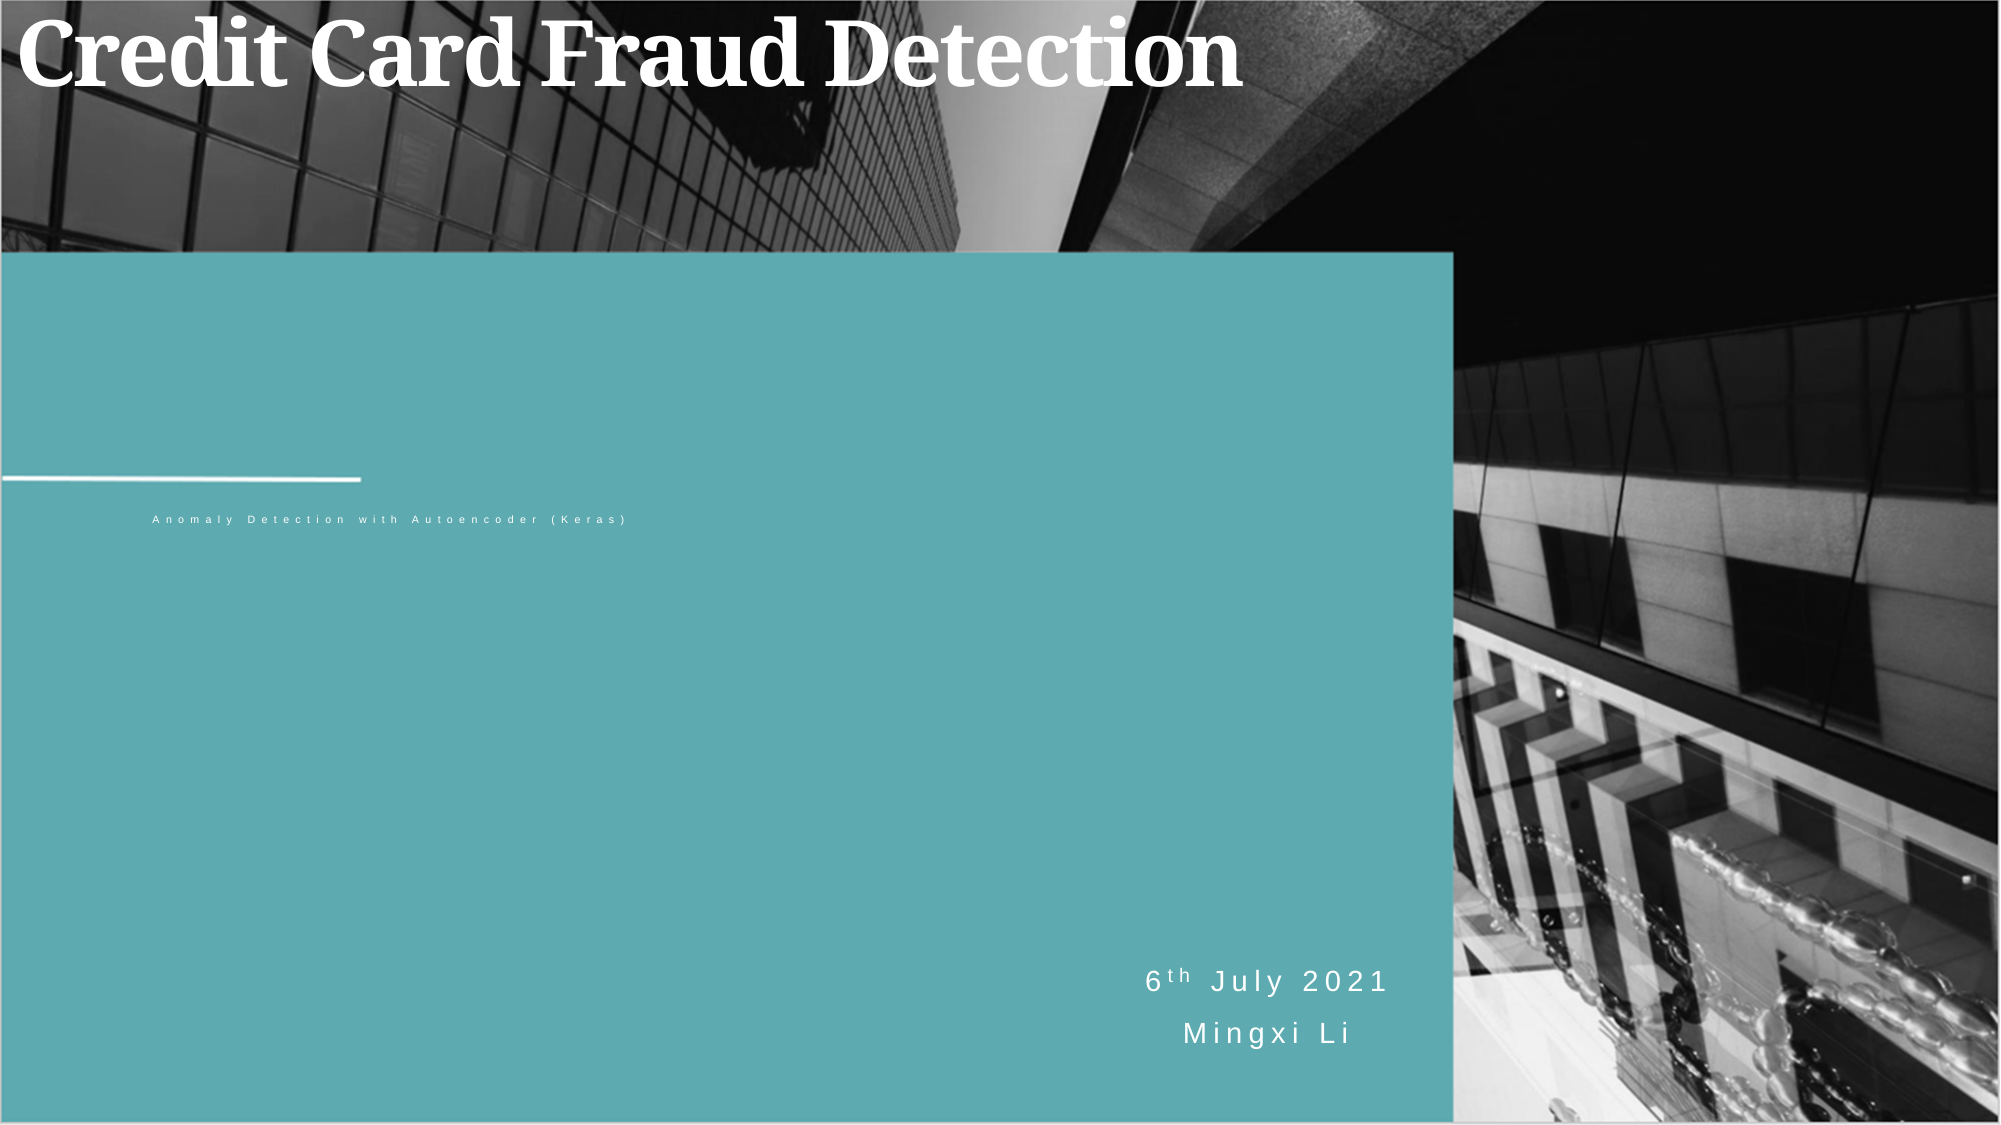

# Credit Card Fraud Detection
Anomaly Detection with Autoencoder (Keras)
6th July 2021
Mingxi Li